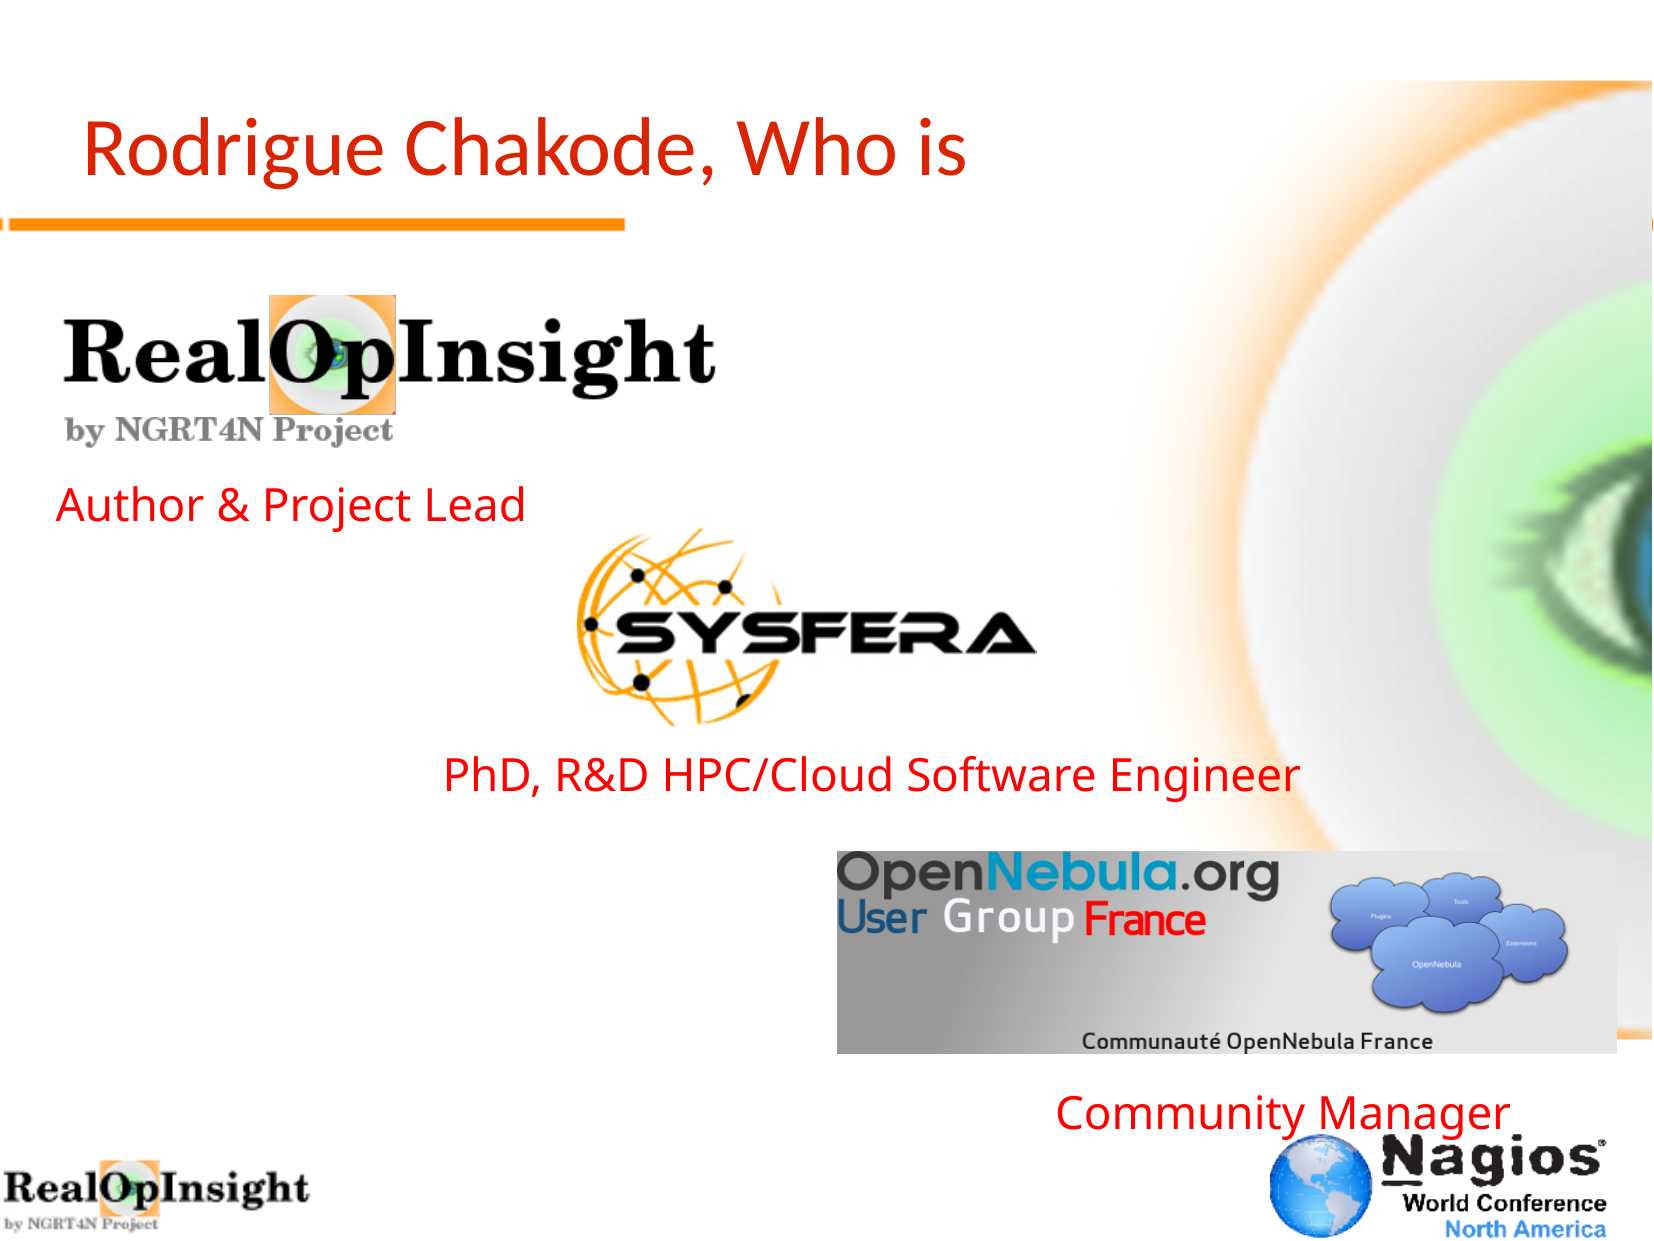

# Rodrigue Chakode, Who is
Author & Project Lead
PhD, R&D HPC/Cloud Software Engineer
Community Manager